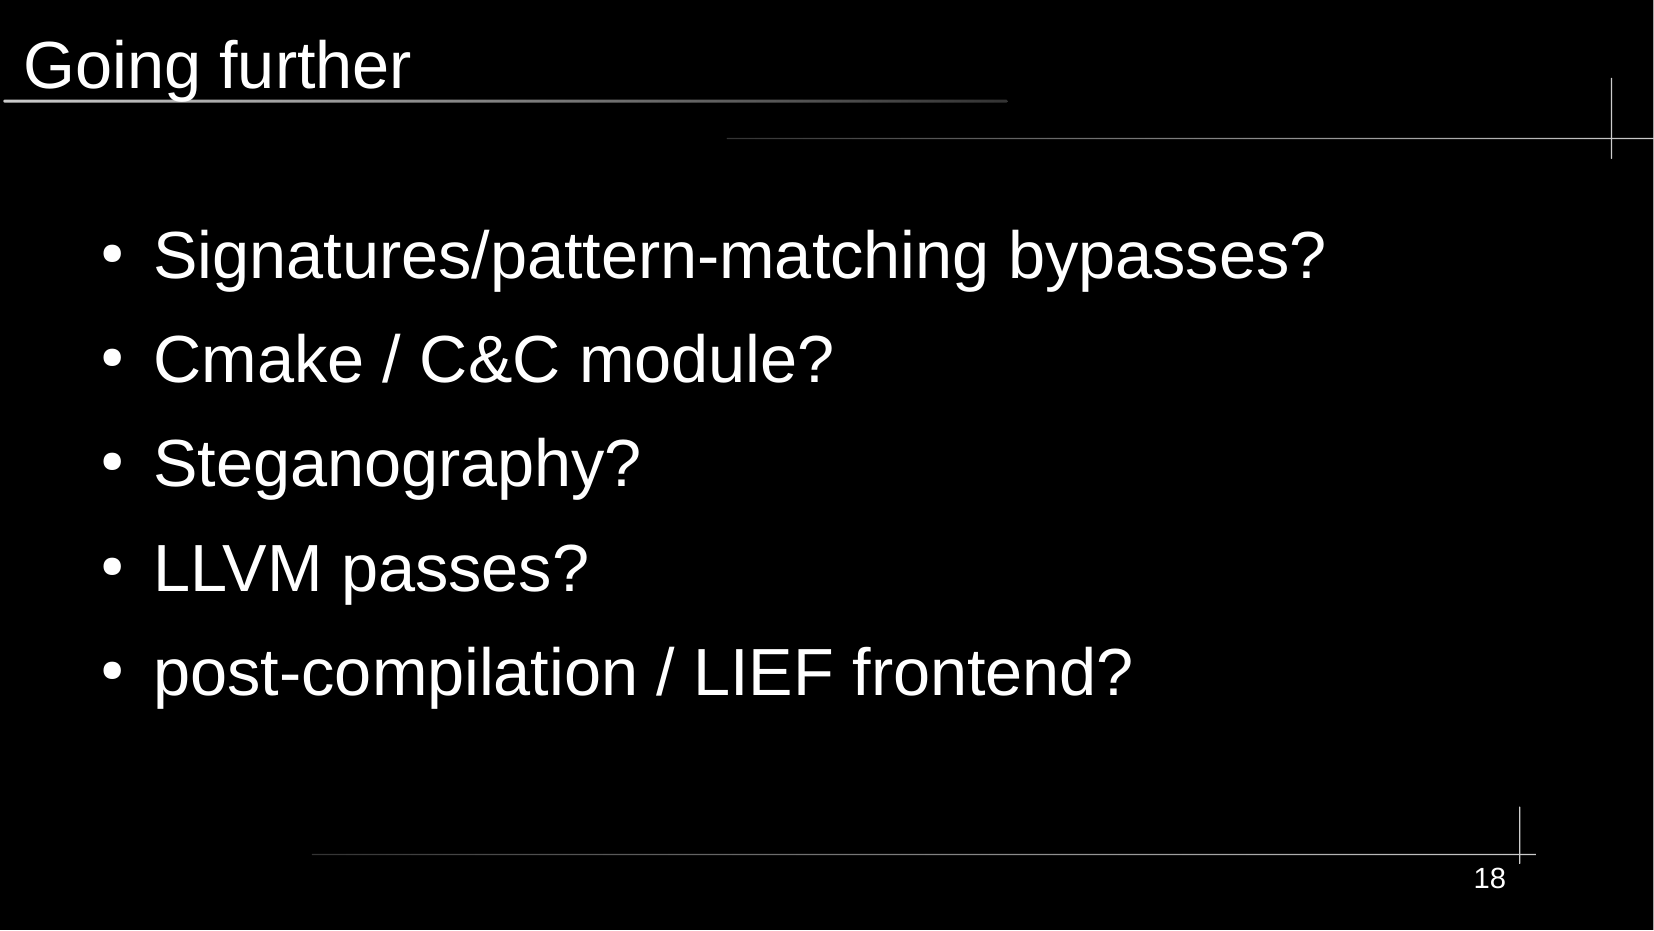

# Going further
Signatures/pattern-matching bypasses?
Cmake / C&C module?
Steganography?
LLVM passes?
post-compilation / LIEF frontend?
18